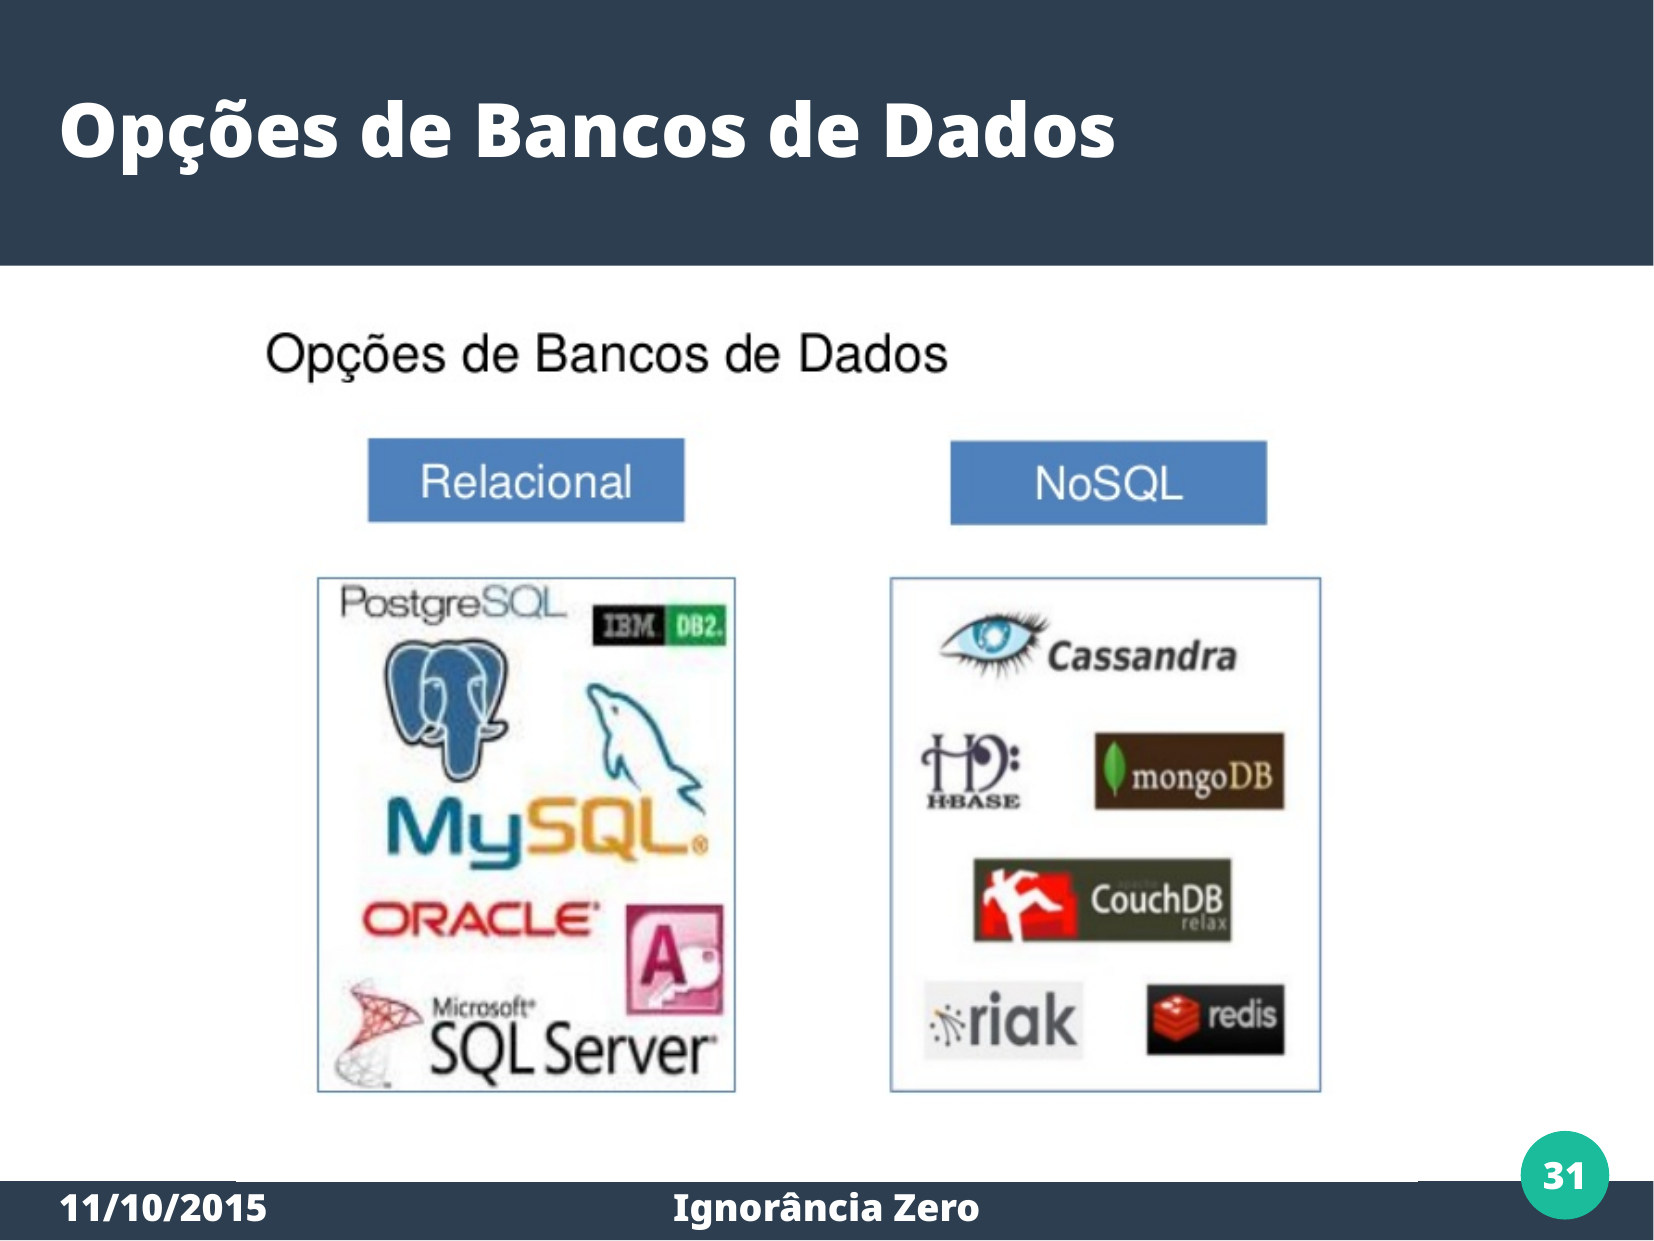

# Opções de Bancos de Dados
31
11/10/2015
Ignorância Zero